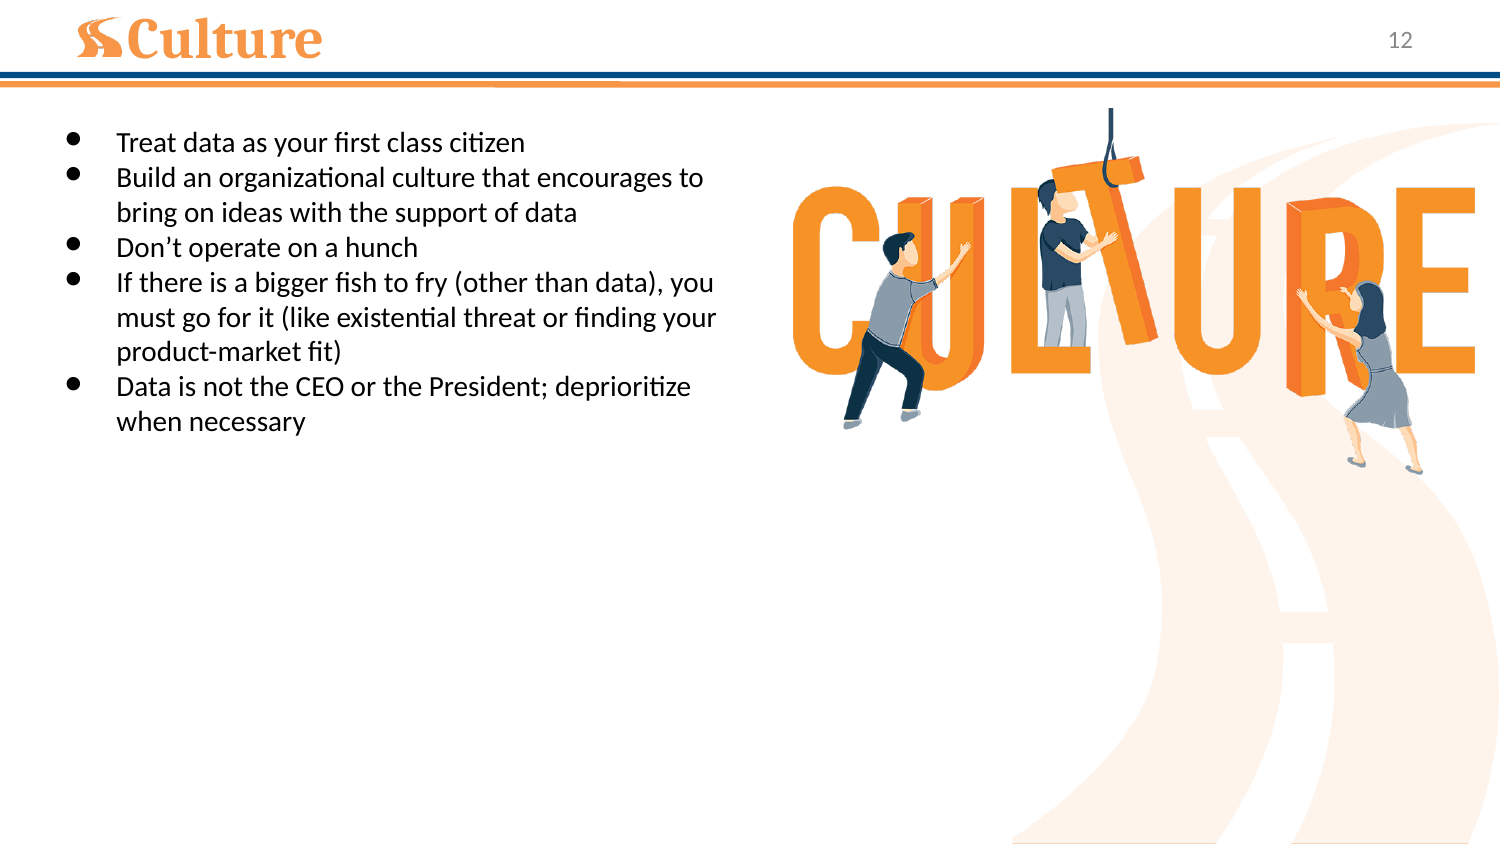

# Culture
Treat data as your first class citizen
Build an organizational culture that encourages to bring on ideas with the support of data
Don’t operate on a hunch
If there is a bigger fish to fry (other than data), you must go for it (like existential threat or finding your product-market fit)
Data is not the CEO or the President; deprioritize when necessary